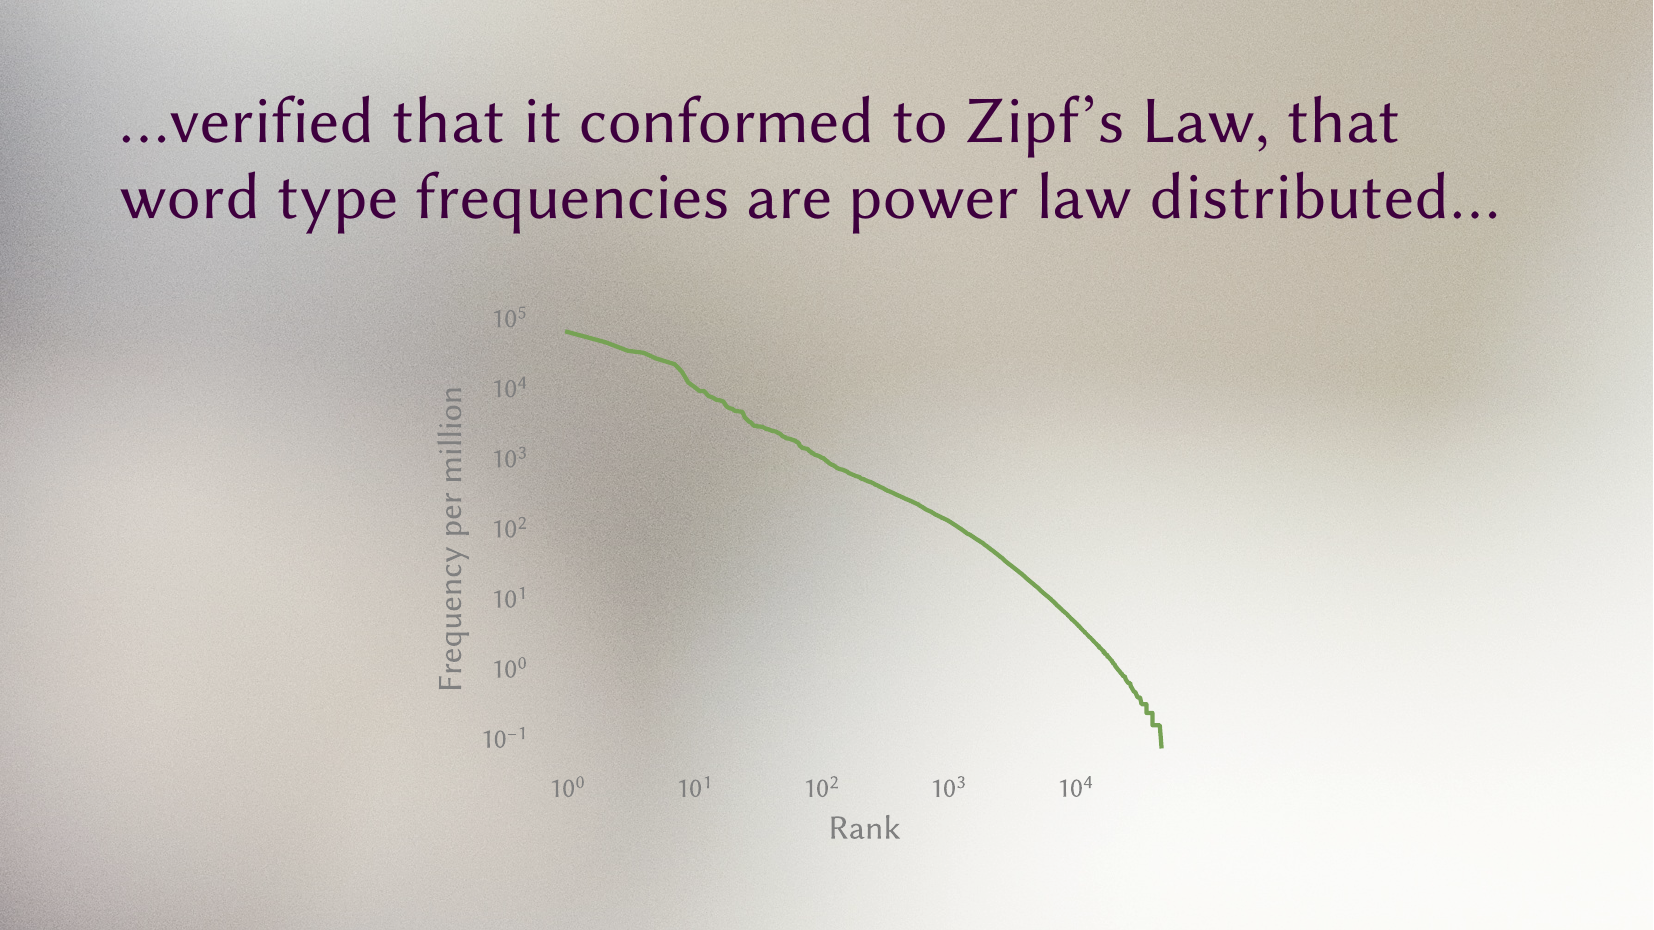

…verified that it conformed to Zipf’s Law, that
word type frequencies are power law distributed…